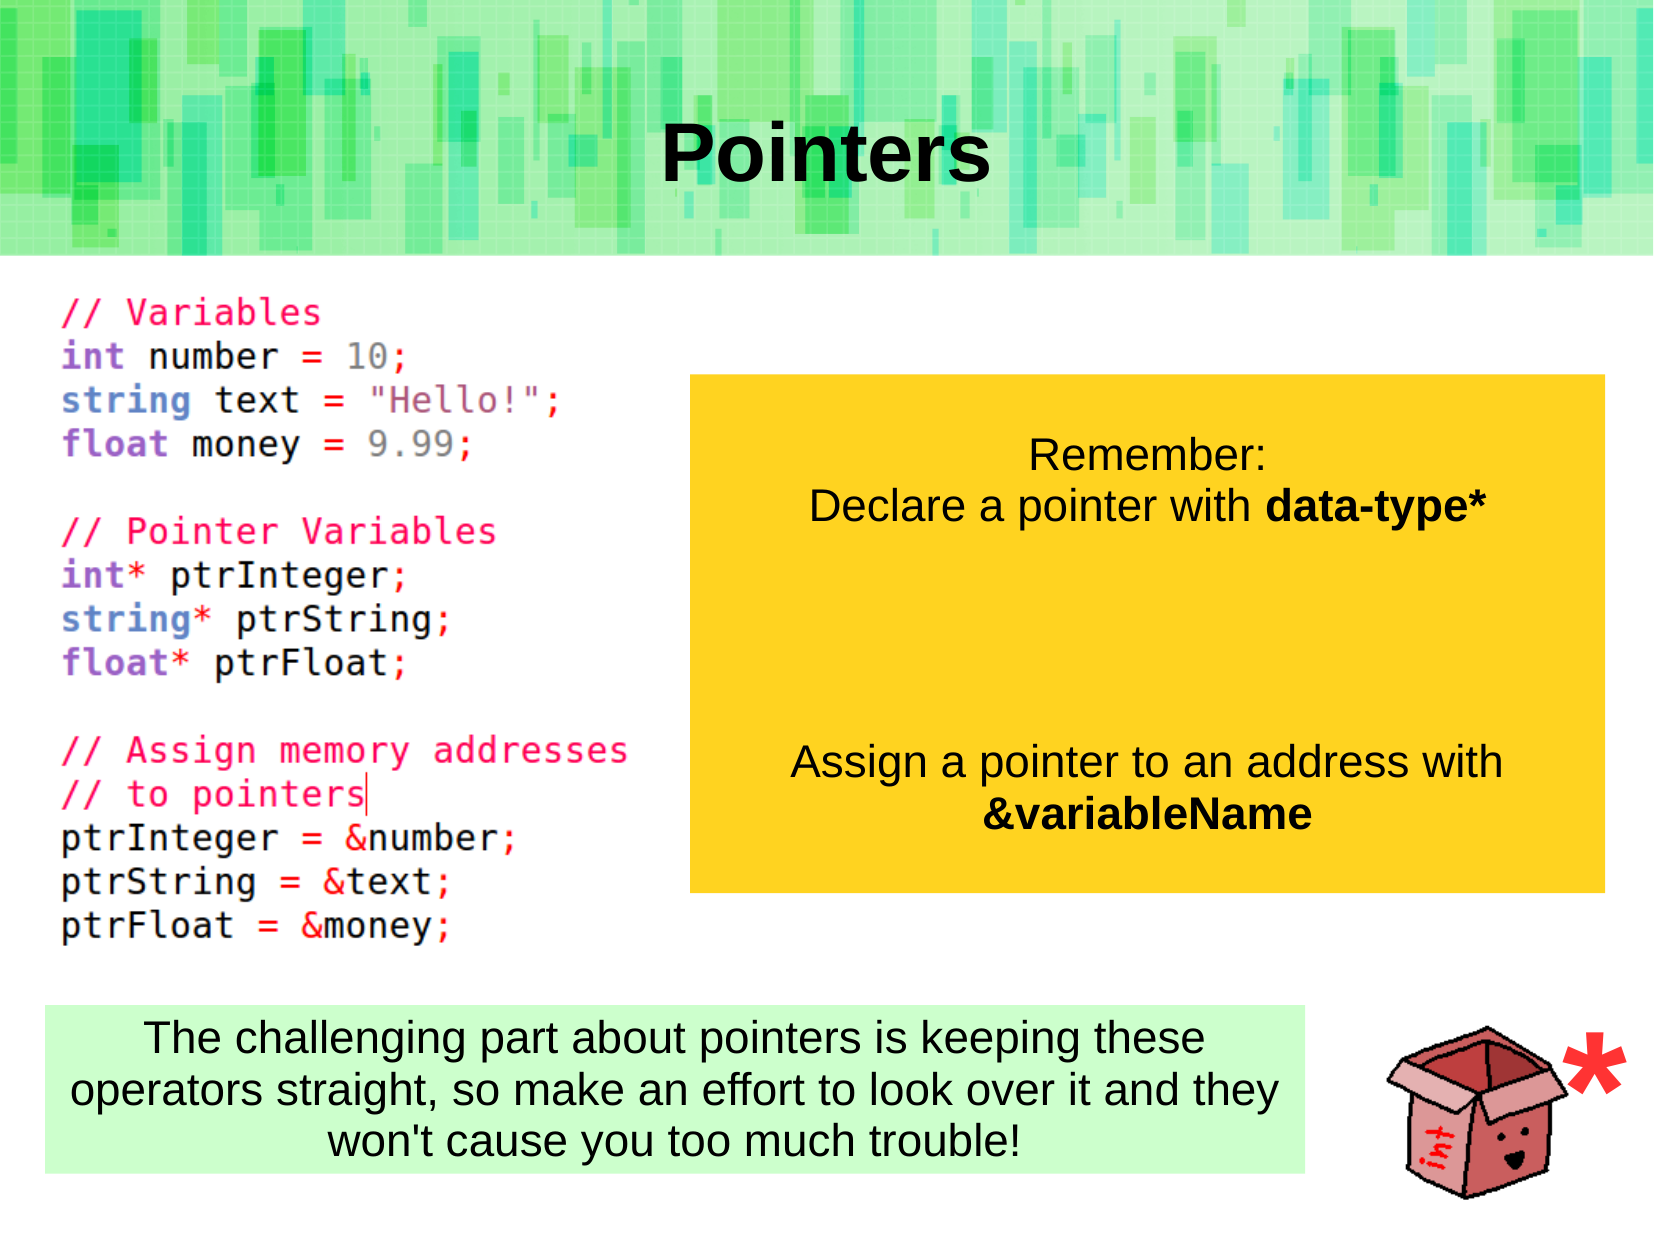

# Pointers
Remember:
Declare a pointer with data-type*
Assign a pointer to an address with
&variableName
*
The challenging part about pointers is keeping these operators straight, so make an effort to look over it and they won't cause you too much trouble!